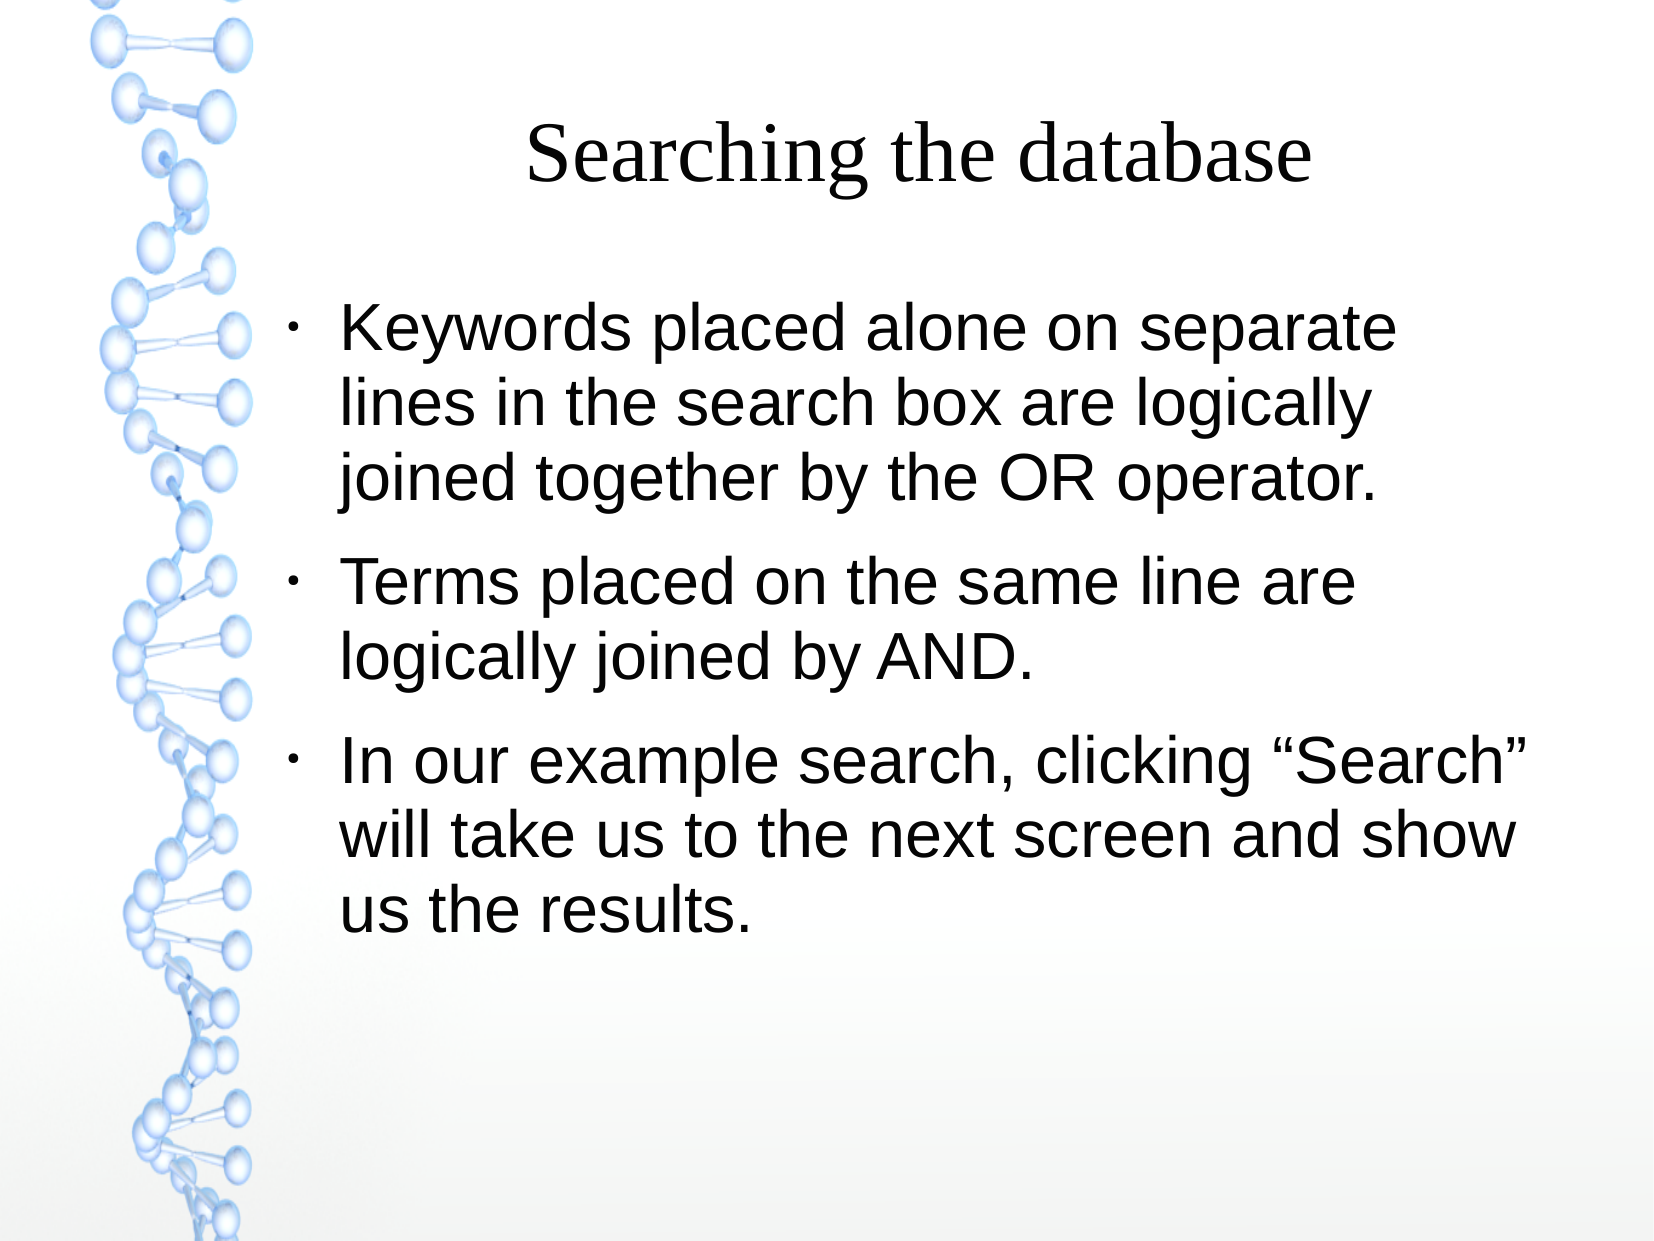

# Searching the database
Keywords placed alone on separate lines in the search box are logically joined together by the OR operator.
Terms placed on the same line are logically joined by AND.
In our example search, clicking “Search” will take us to the next screen and show us the results.